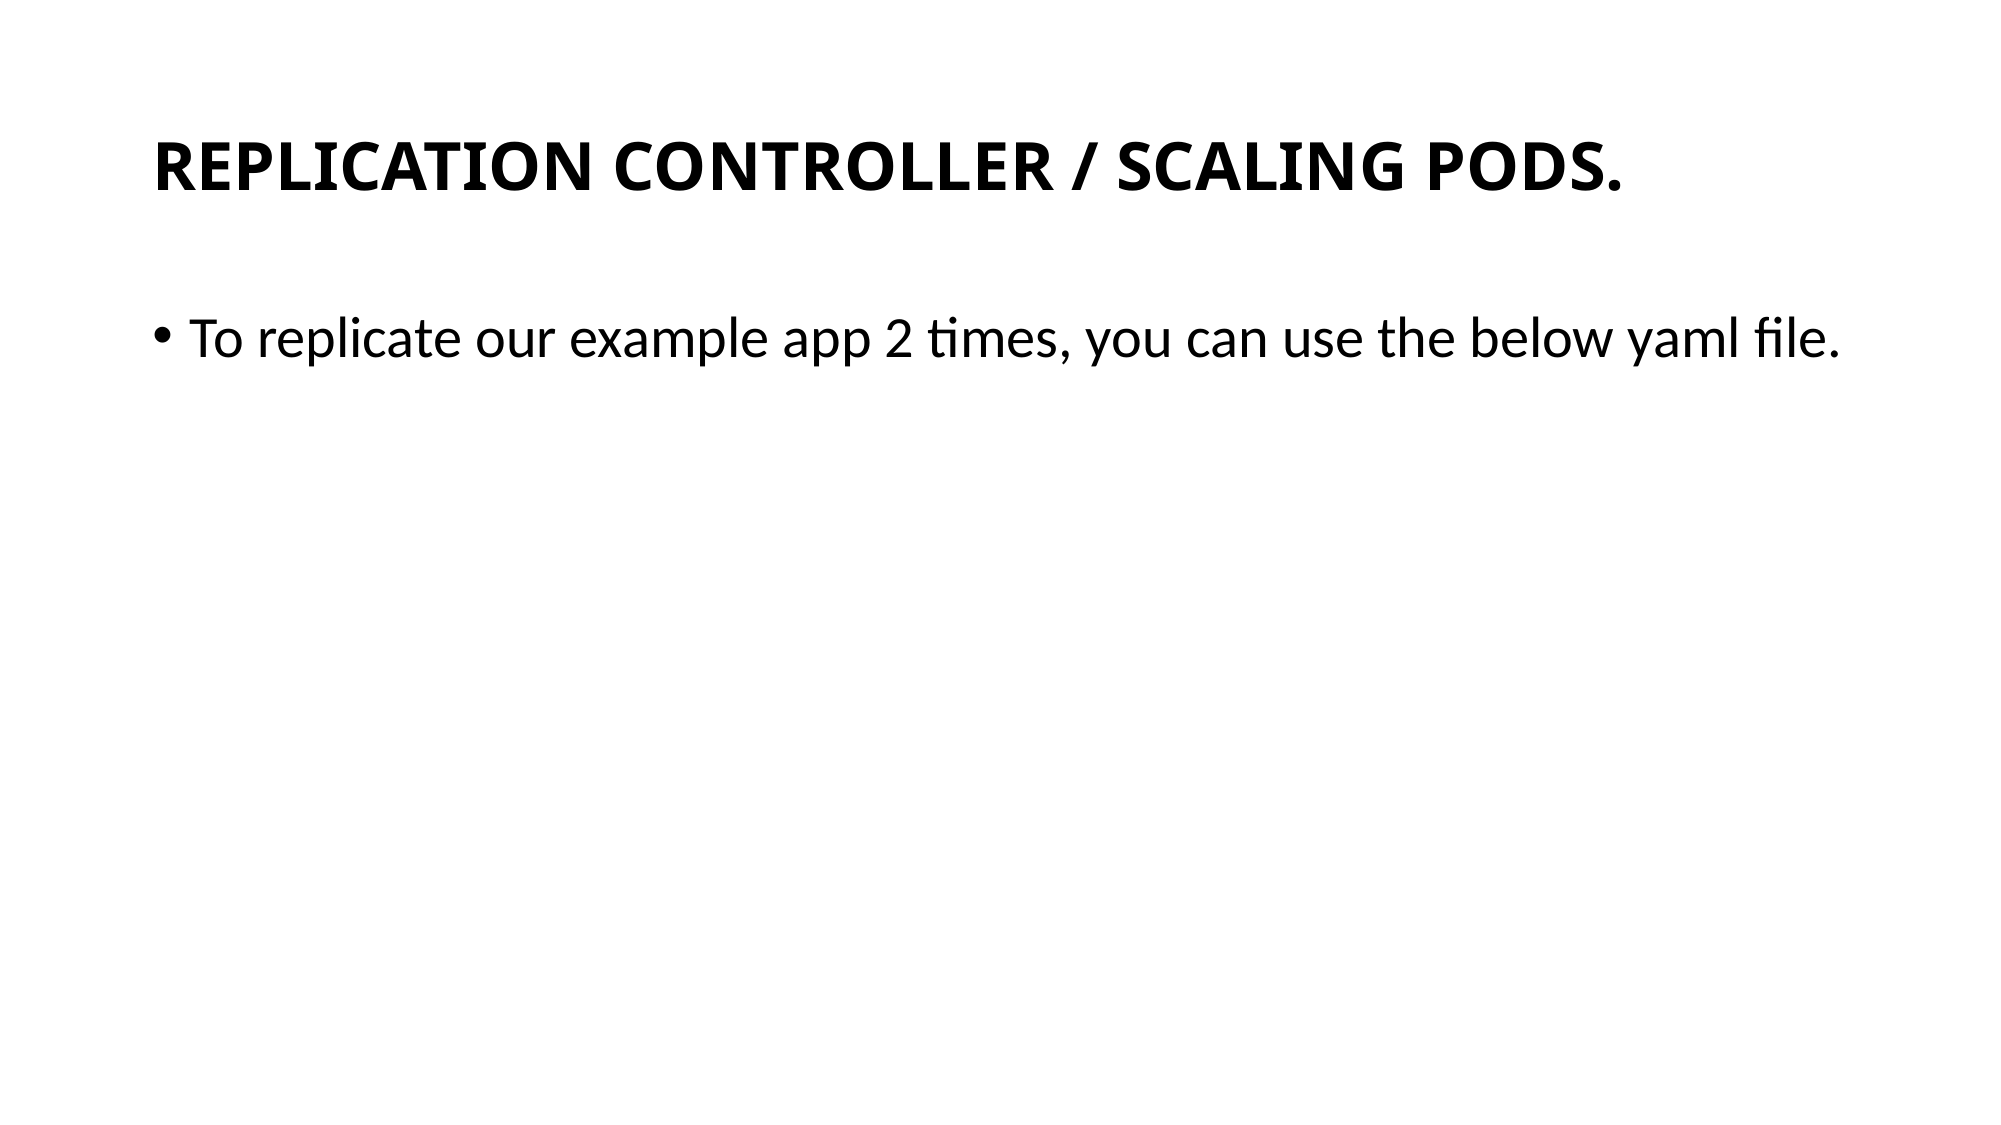

# REPLICATION CONTROLLER / SCALING PODS.
To replicate our example app 2 times, you can use the below yaml file.